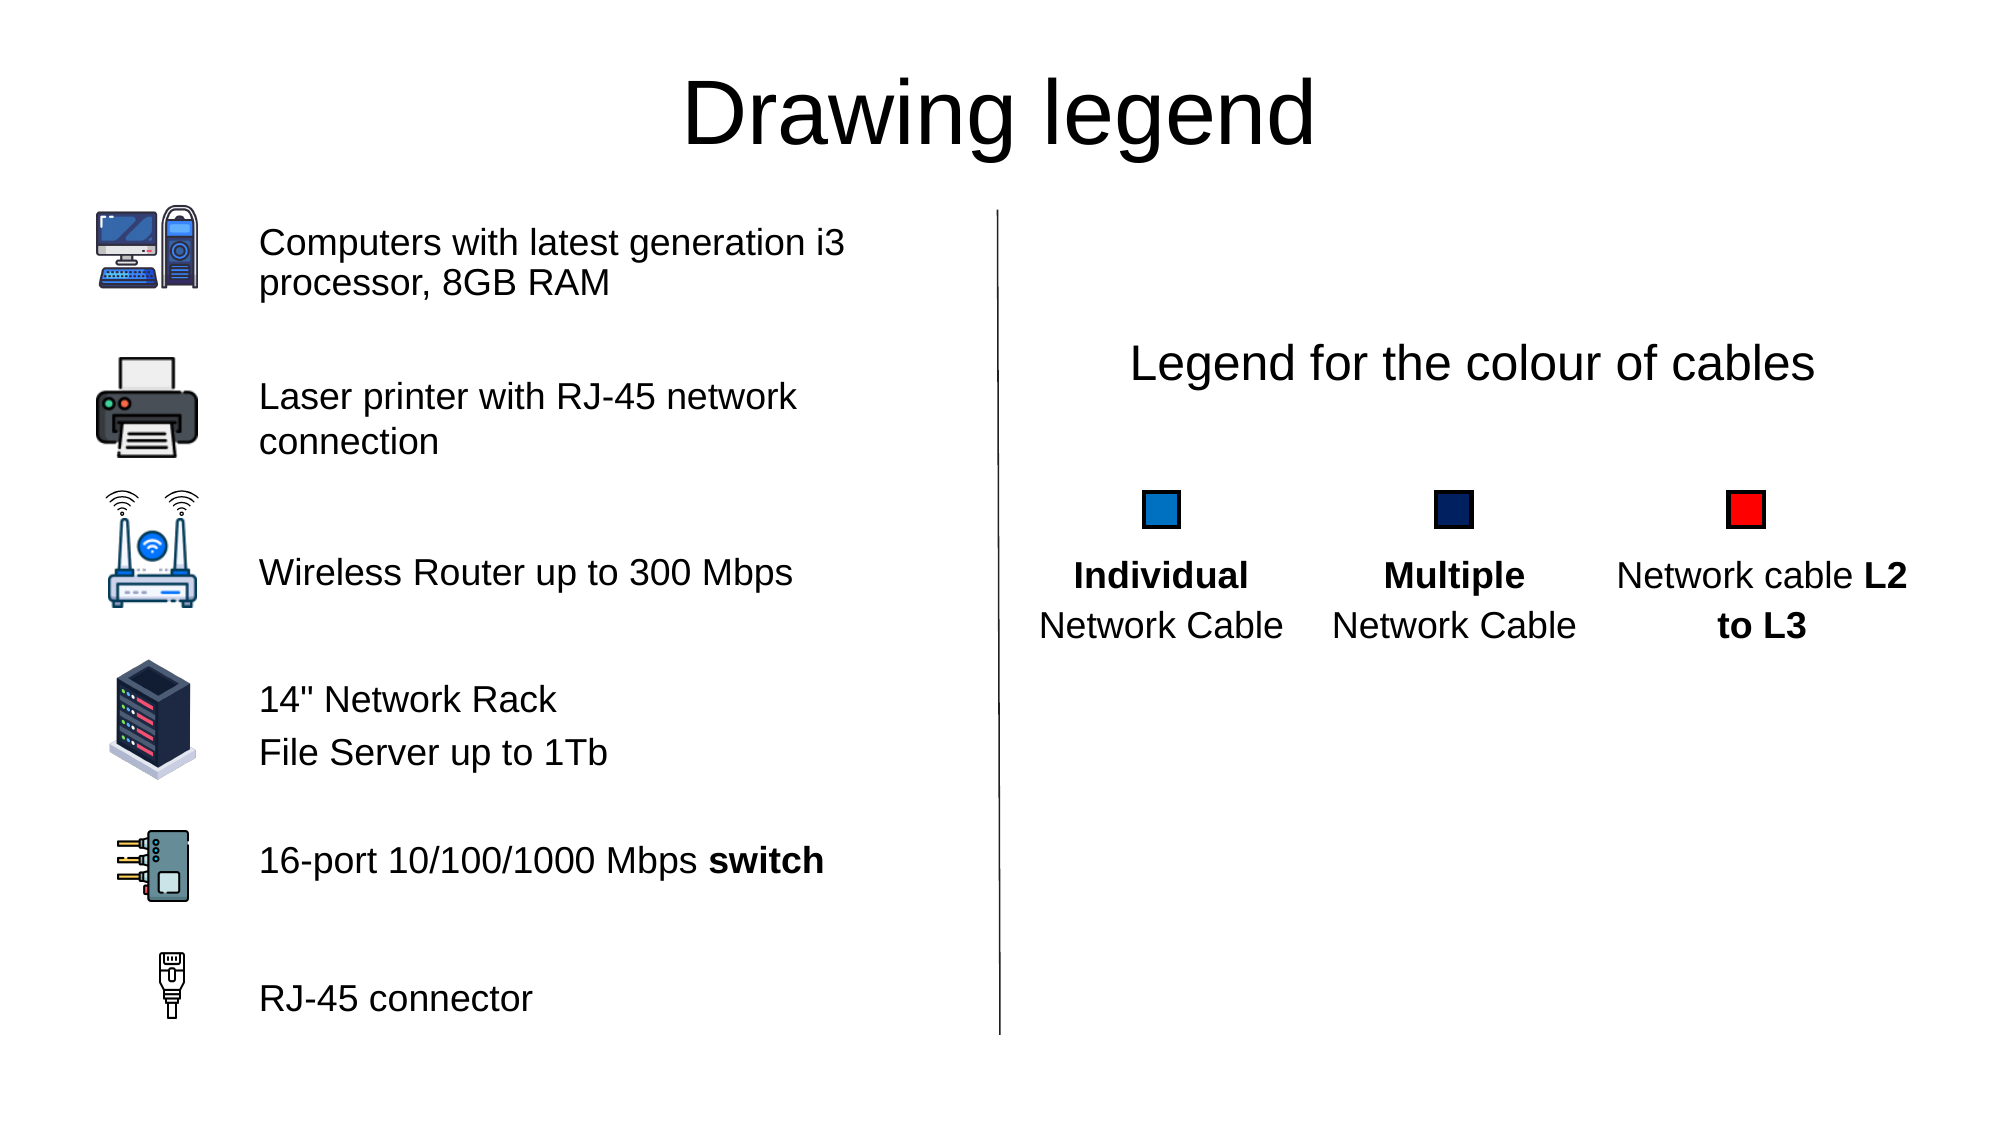

Drawing legend
Computers with latest generation i3 processor, 8GB RAM
Legend for the colour of cables
Laser printer with RJ-45 network connection
Wireless Router up to 300 Mbps
Individual Network Cable
Multiple Network Cable
Network cable L2 to L3
14" Network Rack
File Server up to 1Tb
16-port 10/100/1000 Mbps switch
RJ-45 connector